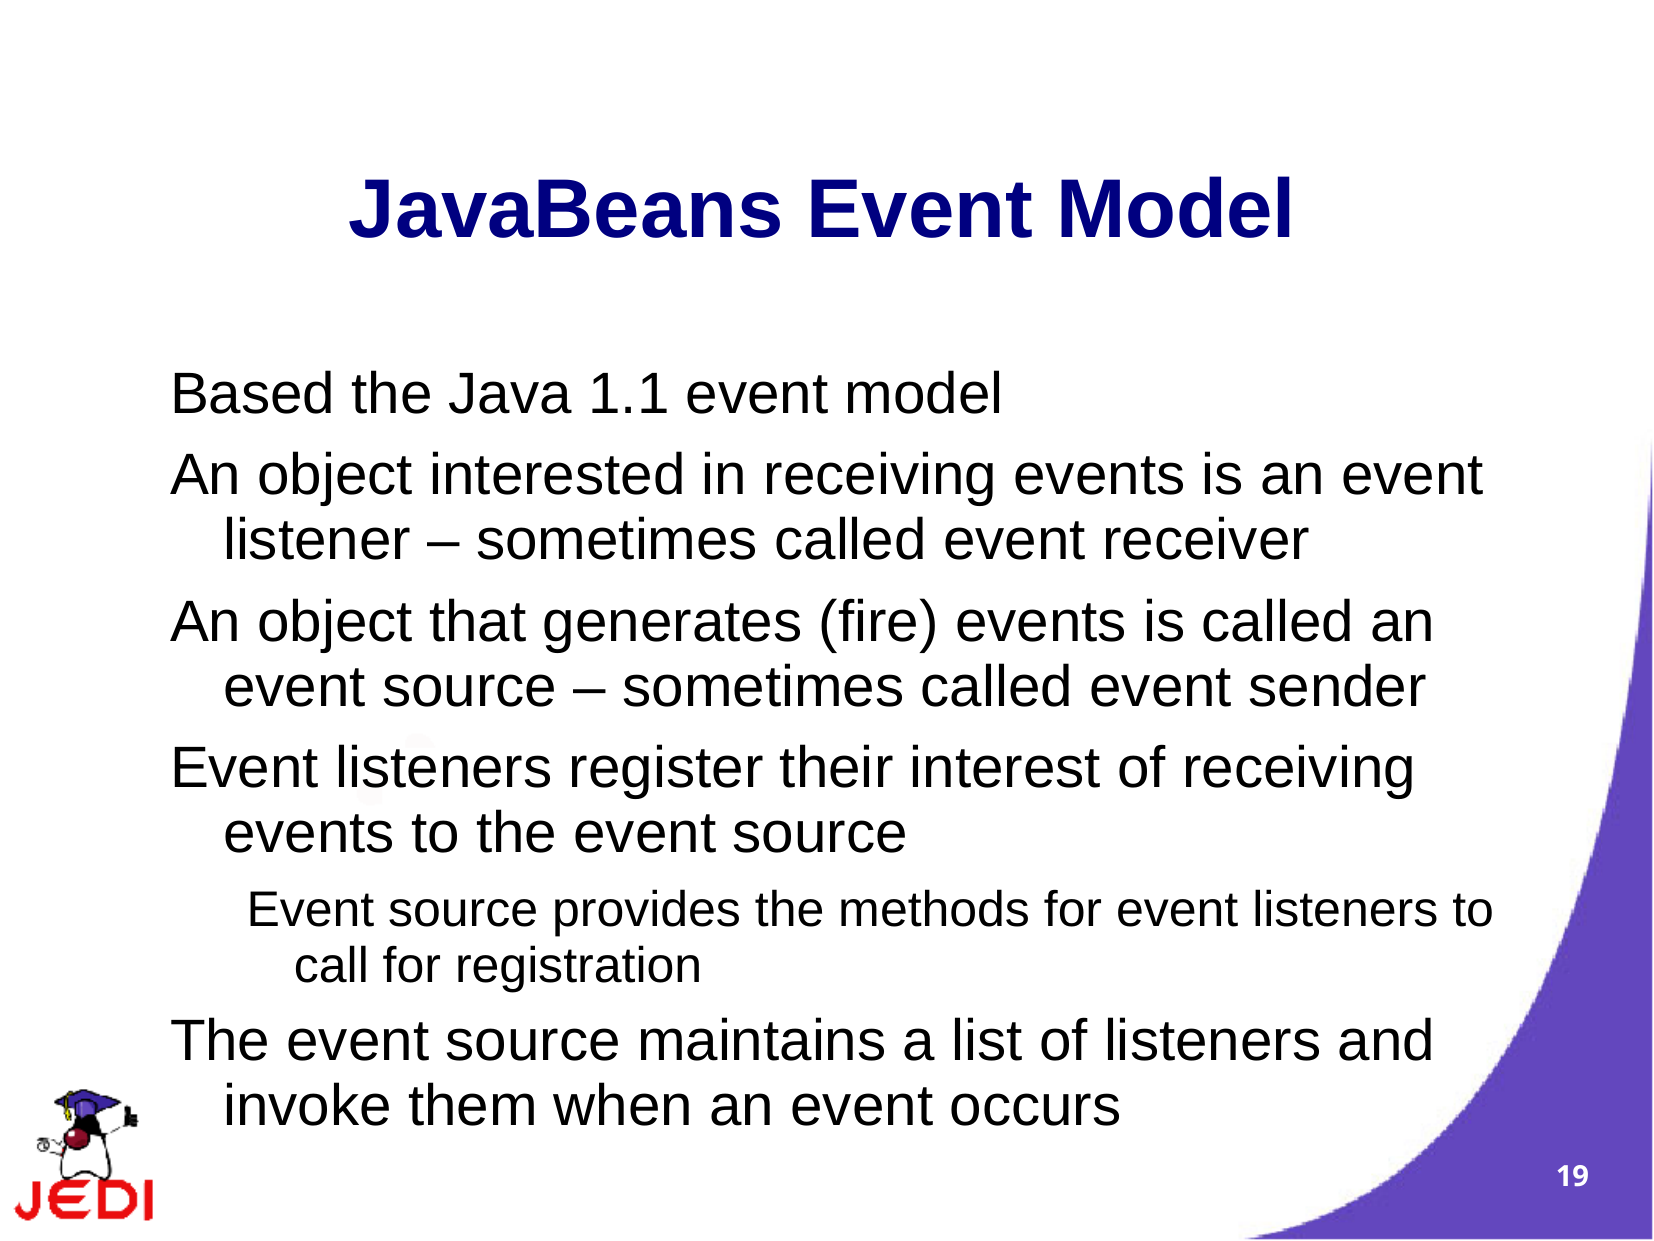

# JavaBeans Event Model
Based the Java 1.1 event model
An object interested in receiving events is an event listener – sometimes called event receiver
An object that generates (fire) events is called an event source – sometimes called event sender
Event listeners register their interest of receiving events to the event source
Event source provides the methods for event listeners to call for registration
The event source maintains a list of listeners and invoke them when an event occurs